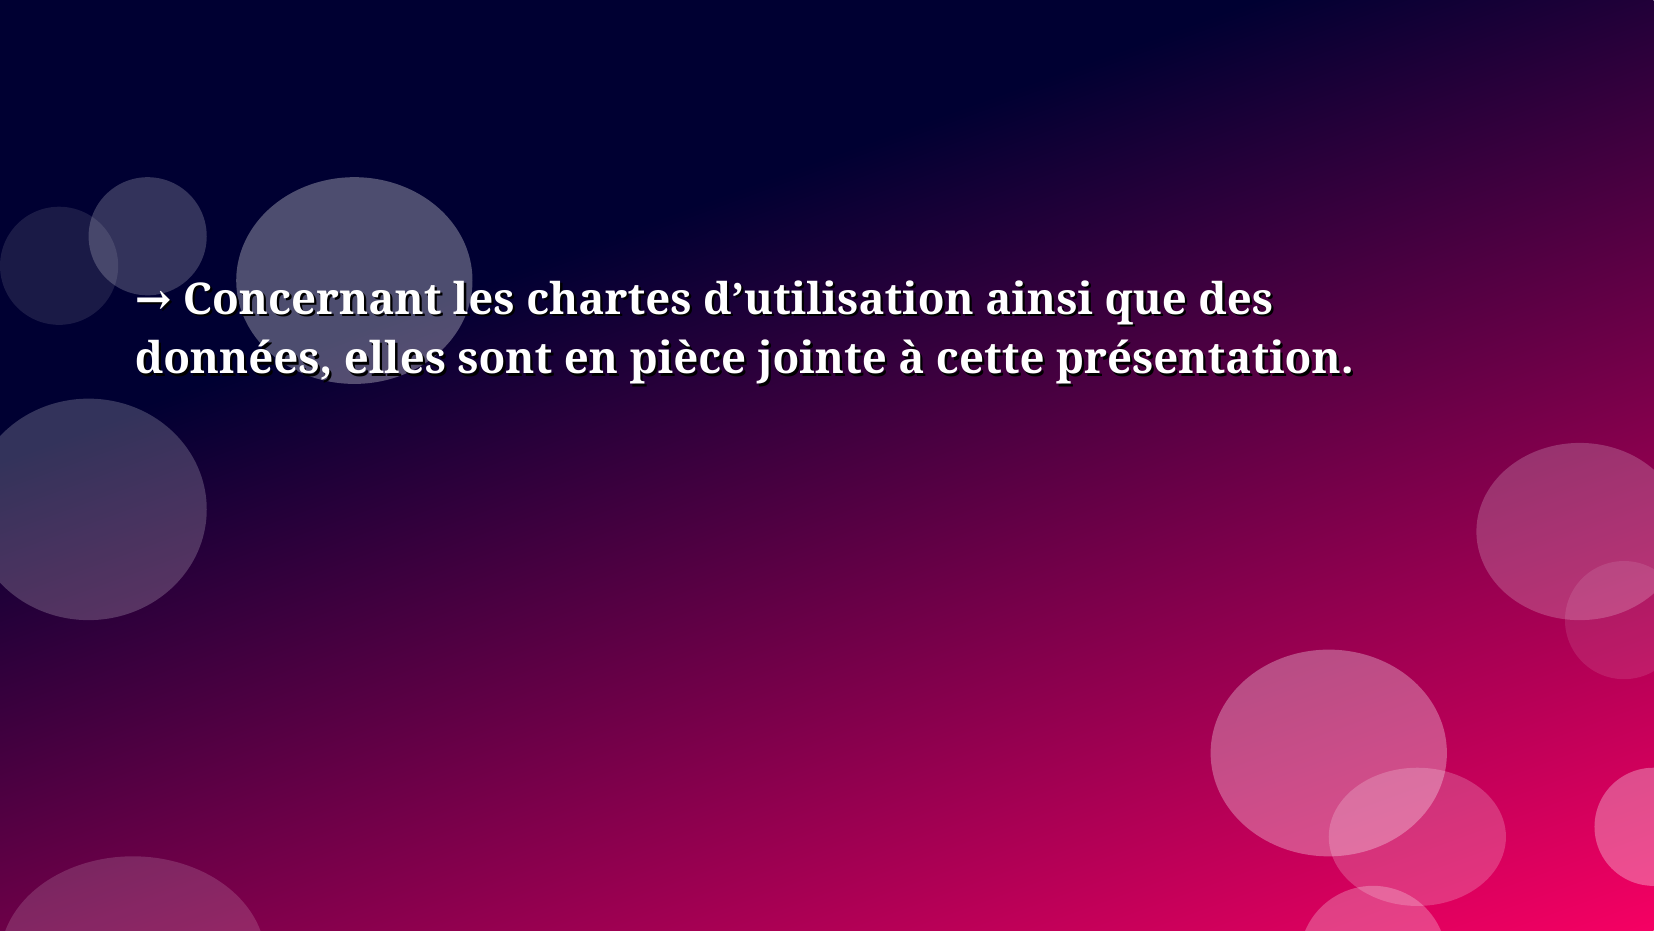

→ Concernant les chartes d’utilisation ainsi que des données, elles sont en pièce jointe à cette présentation.